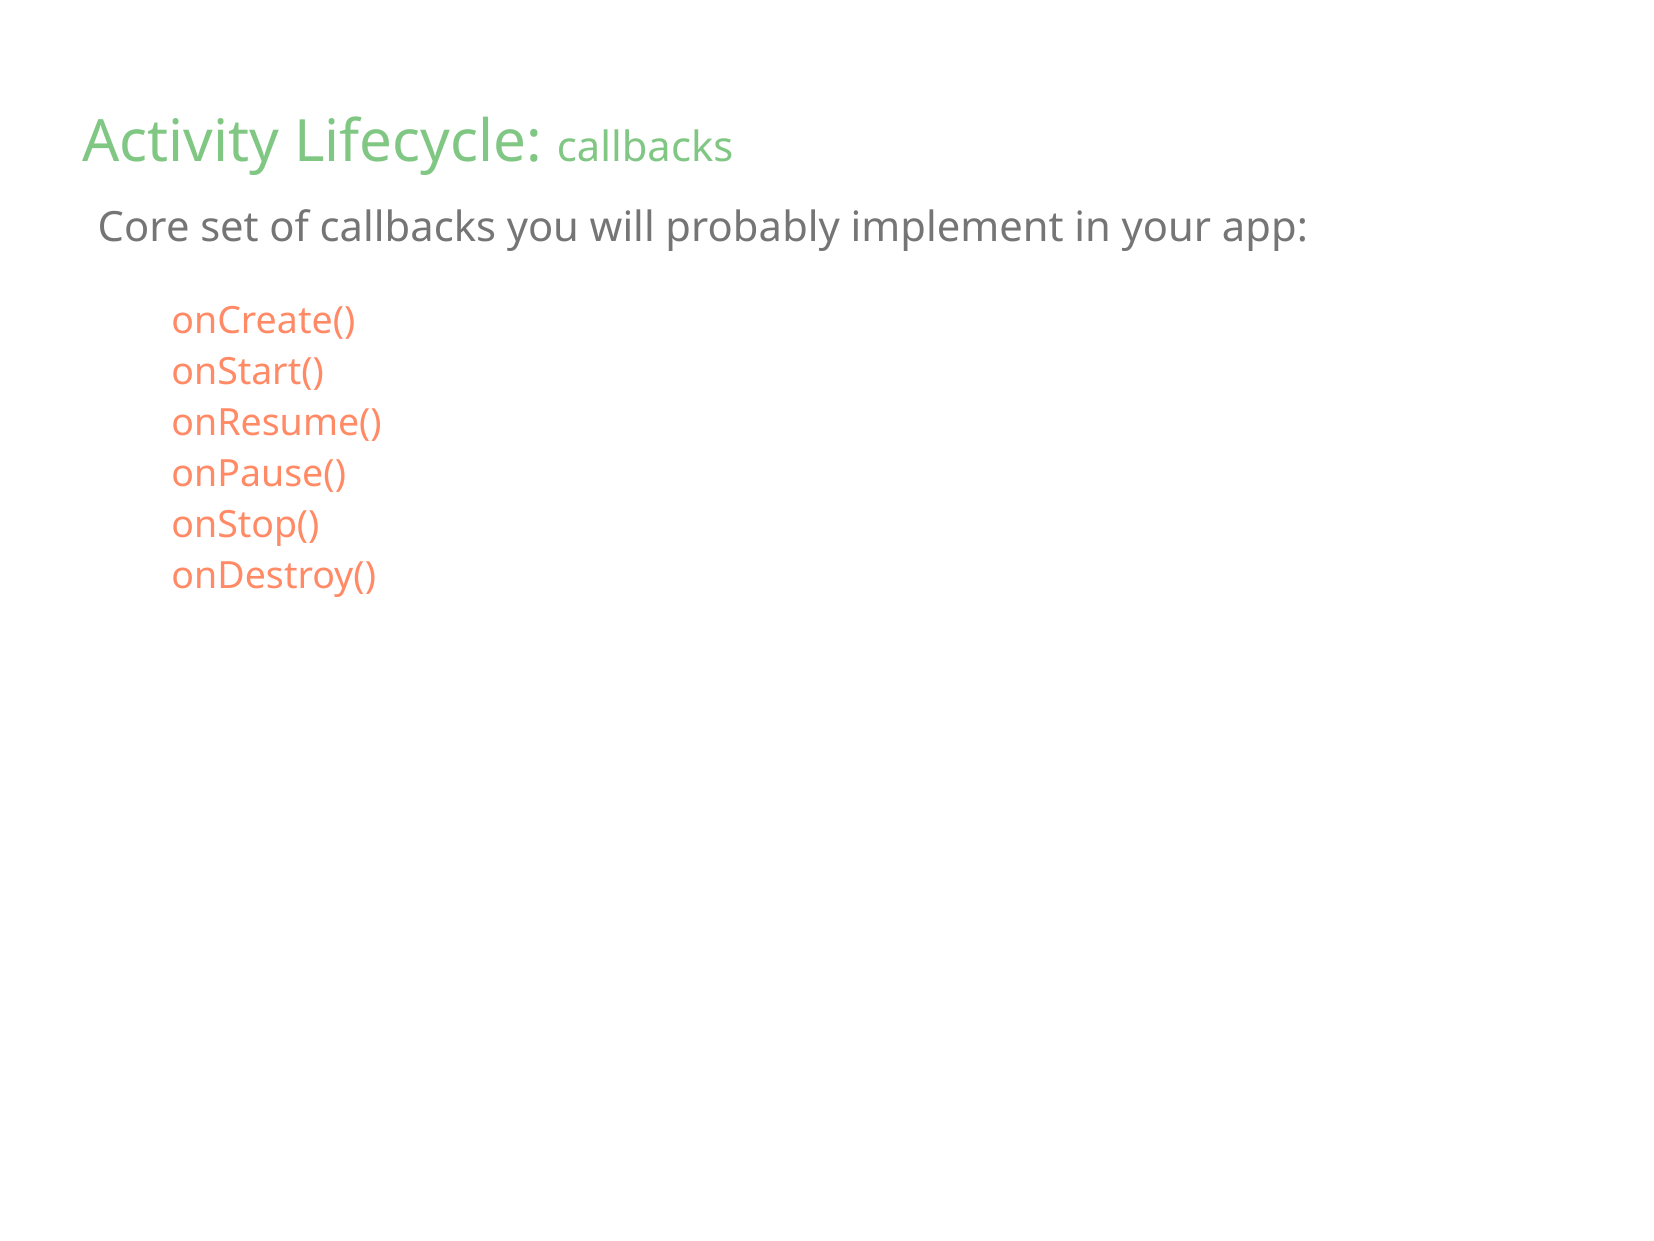

# Activity Lifecycle: callbacks
Core set of callbacks you will probably implement in your app:
	onCreate()
	onStart()
	onResume()
	onPause()
	onStop()
	onDestroy()